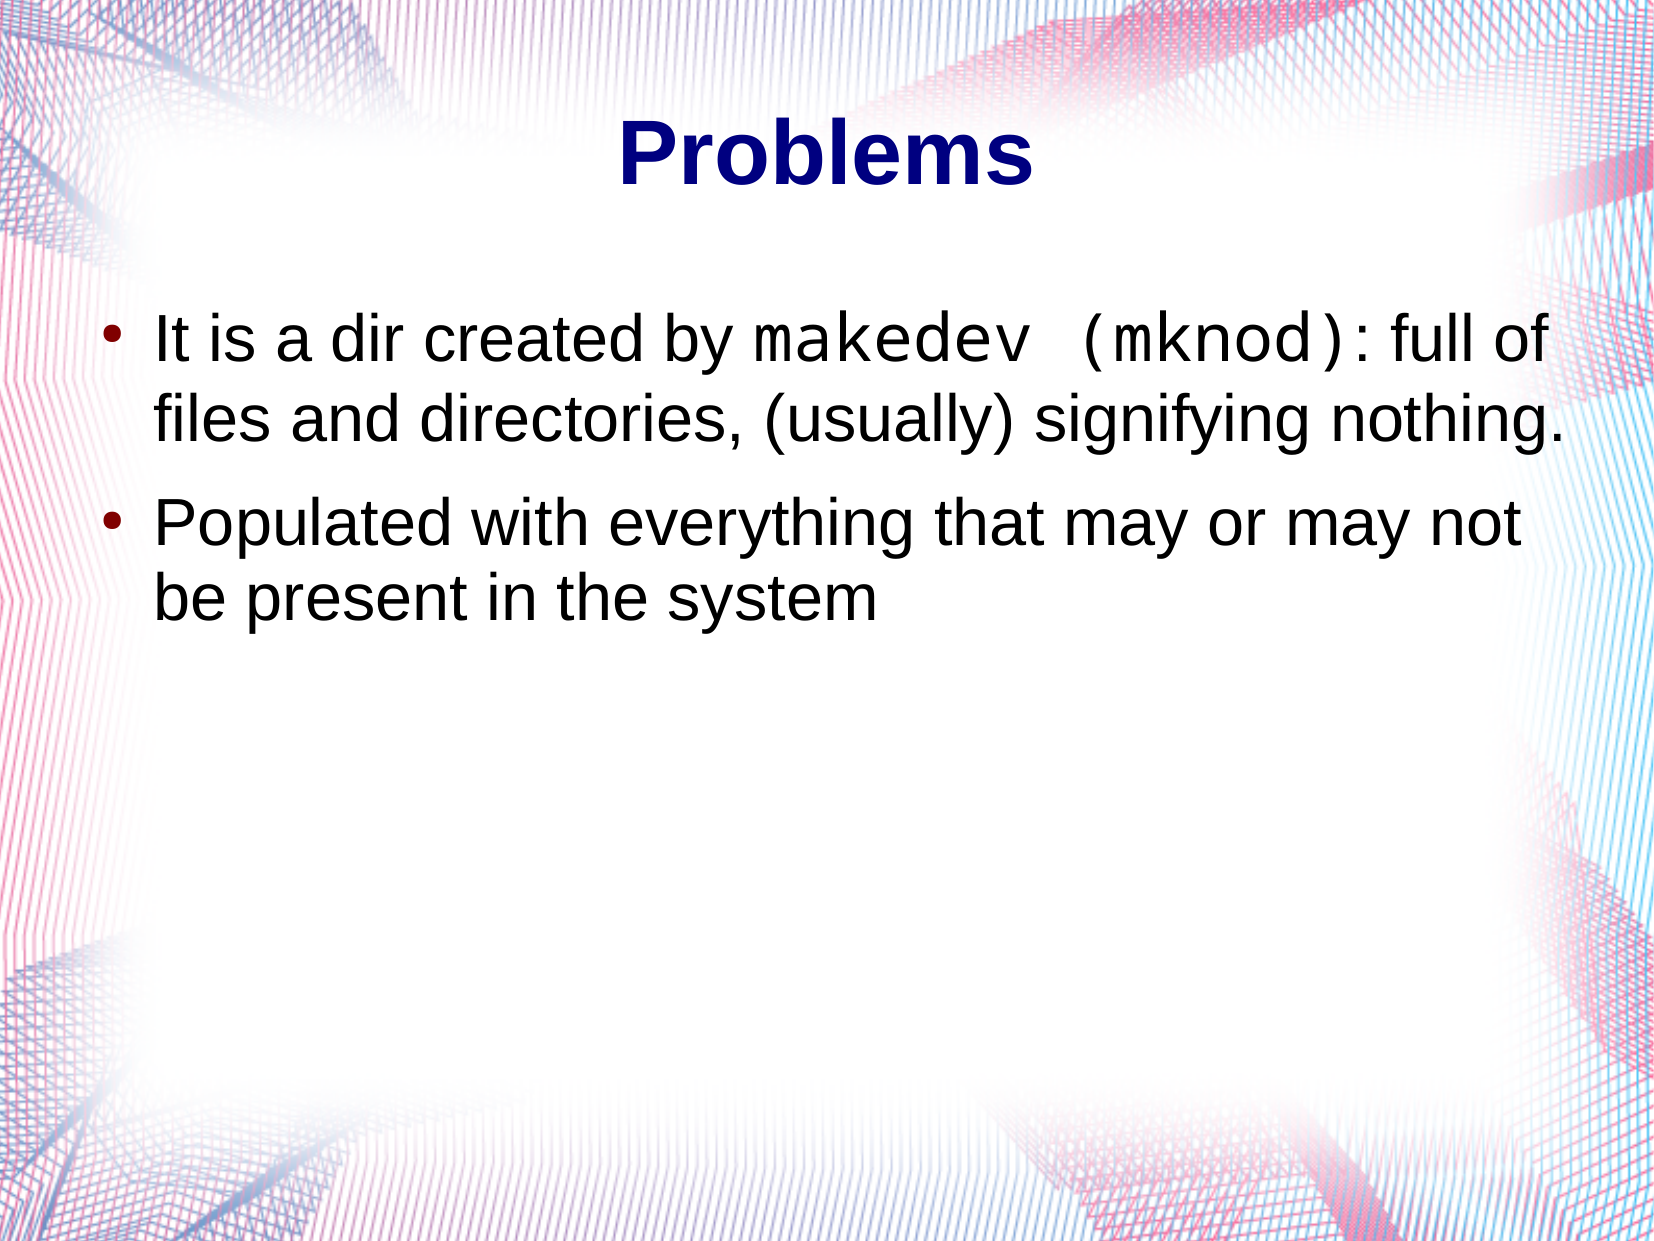

# Problems
It is a dir created by makedev (mknod): full of files and directories, (usually) signifying nothing.
Populated with everything that may or may not be present in the system